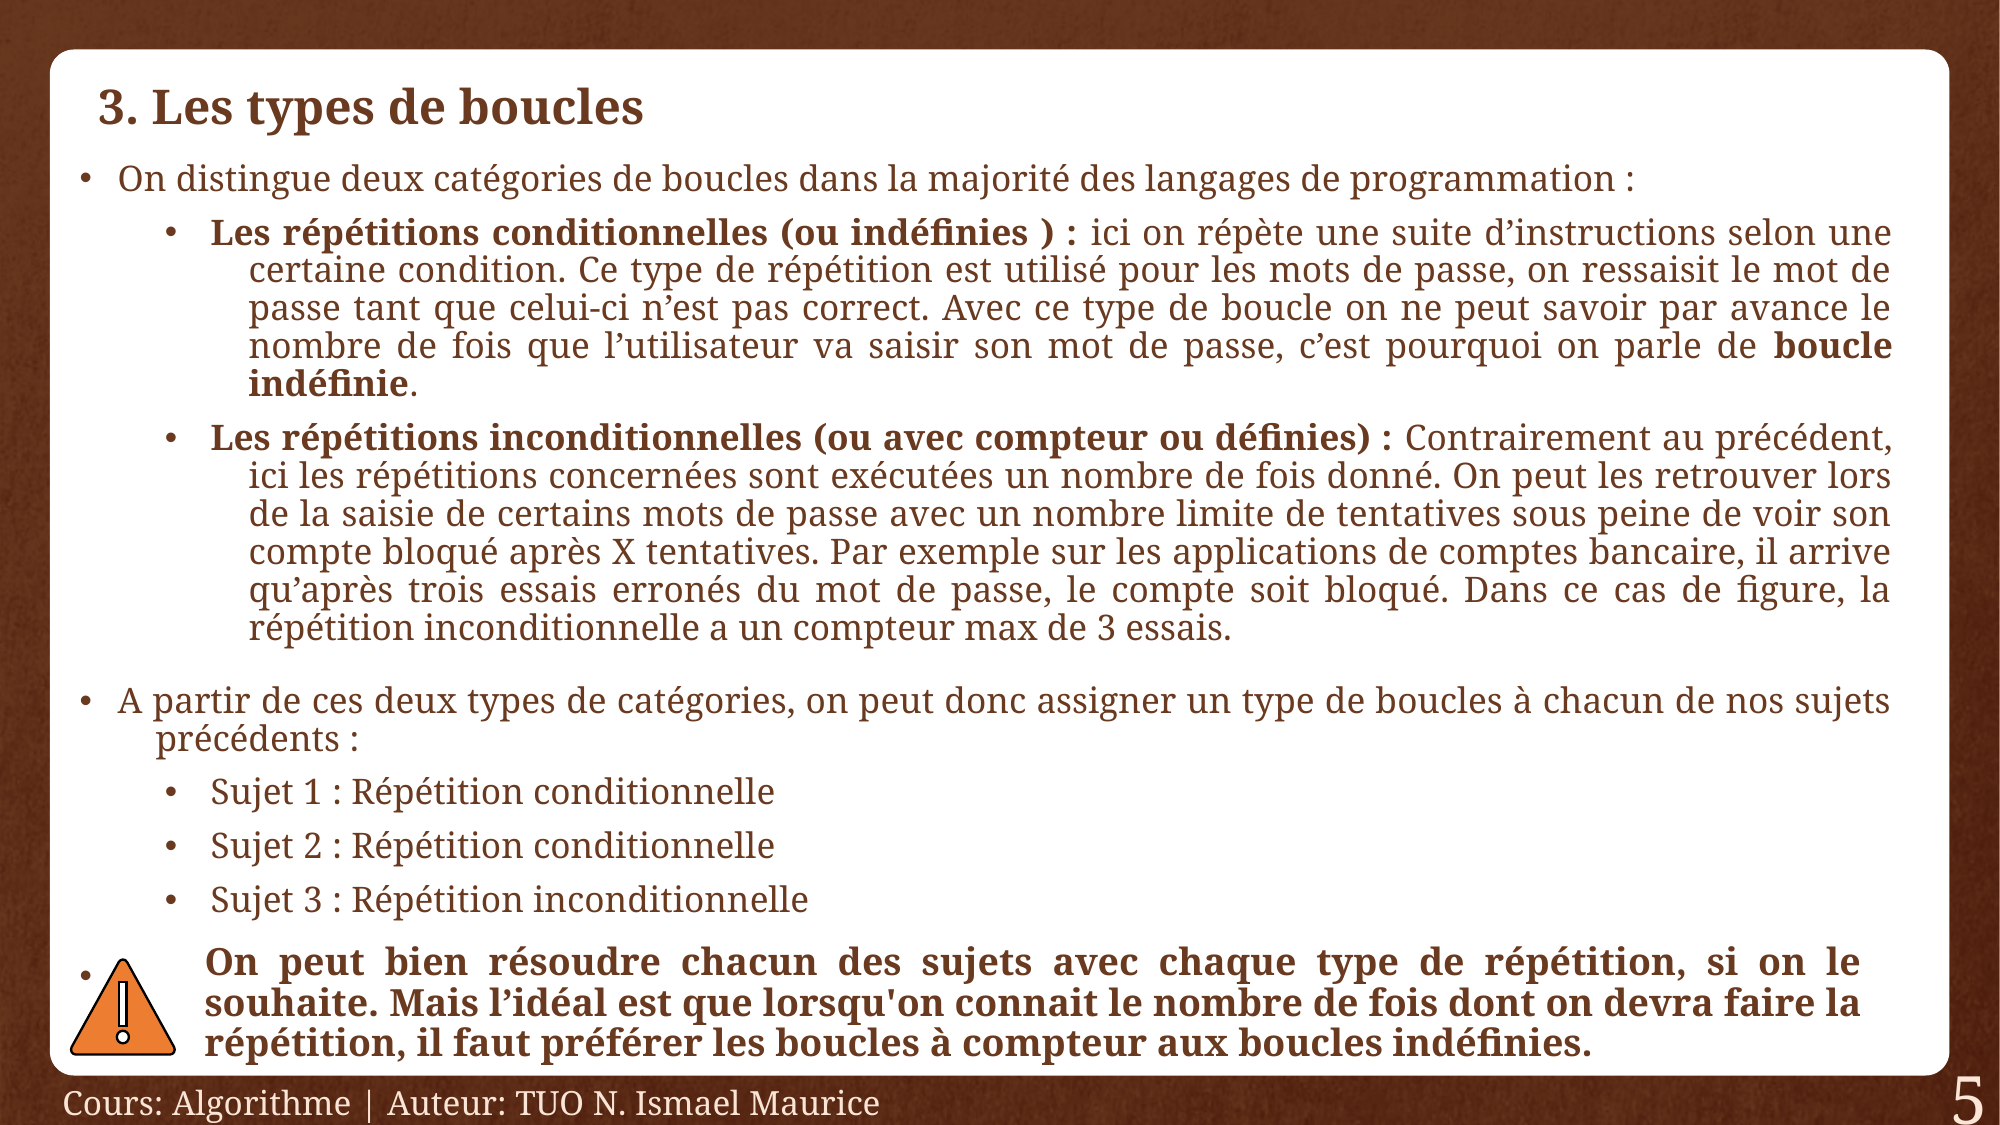

# 3. Les types de boucles
On distingue deux catégories de boucles dans la majorité des langages de programmation :
Les répétitions conditionnelles (ou indéfinies ) : ici on répète une suite d’instructions selon une certaine condition. Ce type de répétition est utilisé pour les mots de passe, on ressaisit le mot de passe tant que celui-ci n’est pas correct. Avec ce type de boucle on ne peut savoir par avance le nombre de fois que l’utilisateur va saisir son mot de passe, c’est pourquoi on parle de boucle indéfinie.
Les répétitions inconditionnelles (ou avec compteur ou définies) : Contrairement au précédent, ici les répétitions concernées sont exécutées un nombre de fois donné. On peut les retrouver lors de la saisie de certains mots de passe avec un nombre limite de tentatives sous peine de voir son compte bloqué après X tentatives. Par exemple sur les applications de comptes bancaire, il arrive qu’après trois essais erronés du mot de passe, le compte soit bloqué. Dans ce cas de figure, la répétition inconditionnelle a un compteur max de 3 essais.
A partir de ces deux types de catégories, on peut donc assigner un type de boucles à chacun de nos sujets précédents :
Sujet 1 : Répétition conditionnelle
Sujet 2 : Répétition conditionnelle
Sujet 3 : Répétition inconditionnelle
On peut bien résoudre chacun des sujets avec chaque type de répétition, si on le souhaite. Mais l’idéal est que lorsqu'on connait le nombre de fois dont on devra faire la répétition, il faut préférer les boucles à compteur aux boucles indéfinies.
Cours: Algorithme | Auteur: TUO N. Ismael Maurice